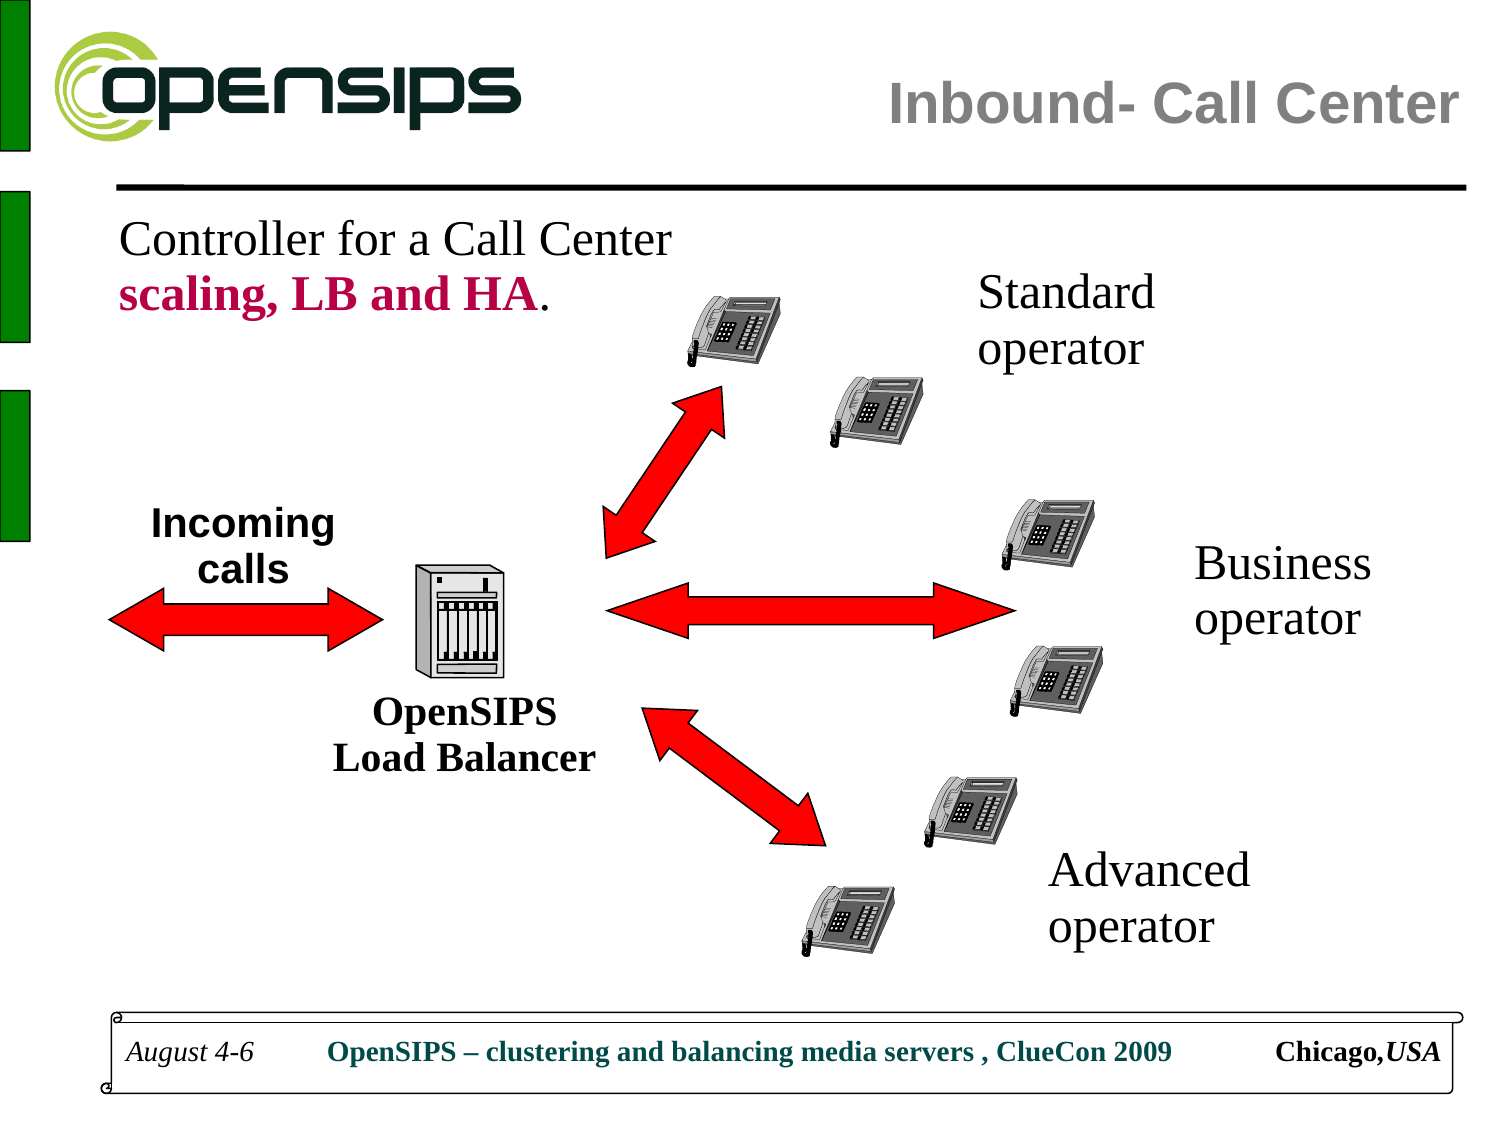

# Inbound- Call Center
Controller for a Call Center
scaling, LB and HA.
Standard
operator
Incoming
calls
Business
operator
OpenSIPS
Load Balancer
Advanced
operator